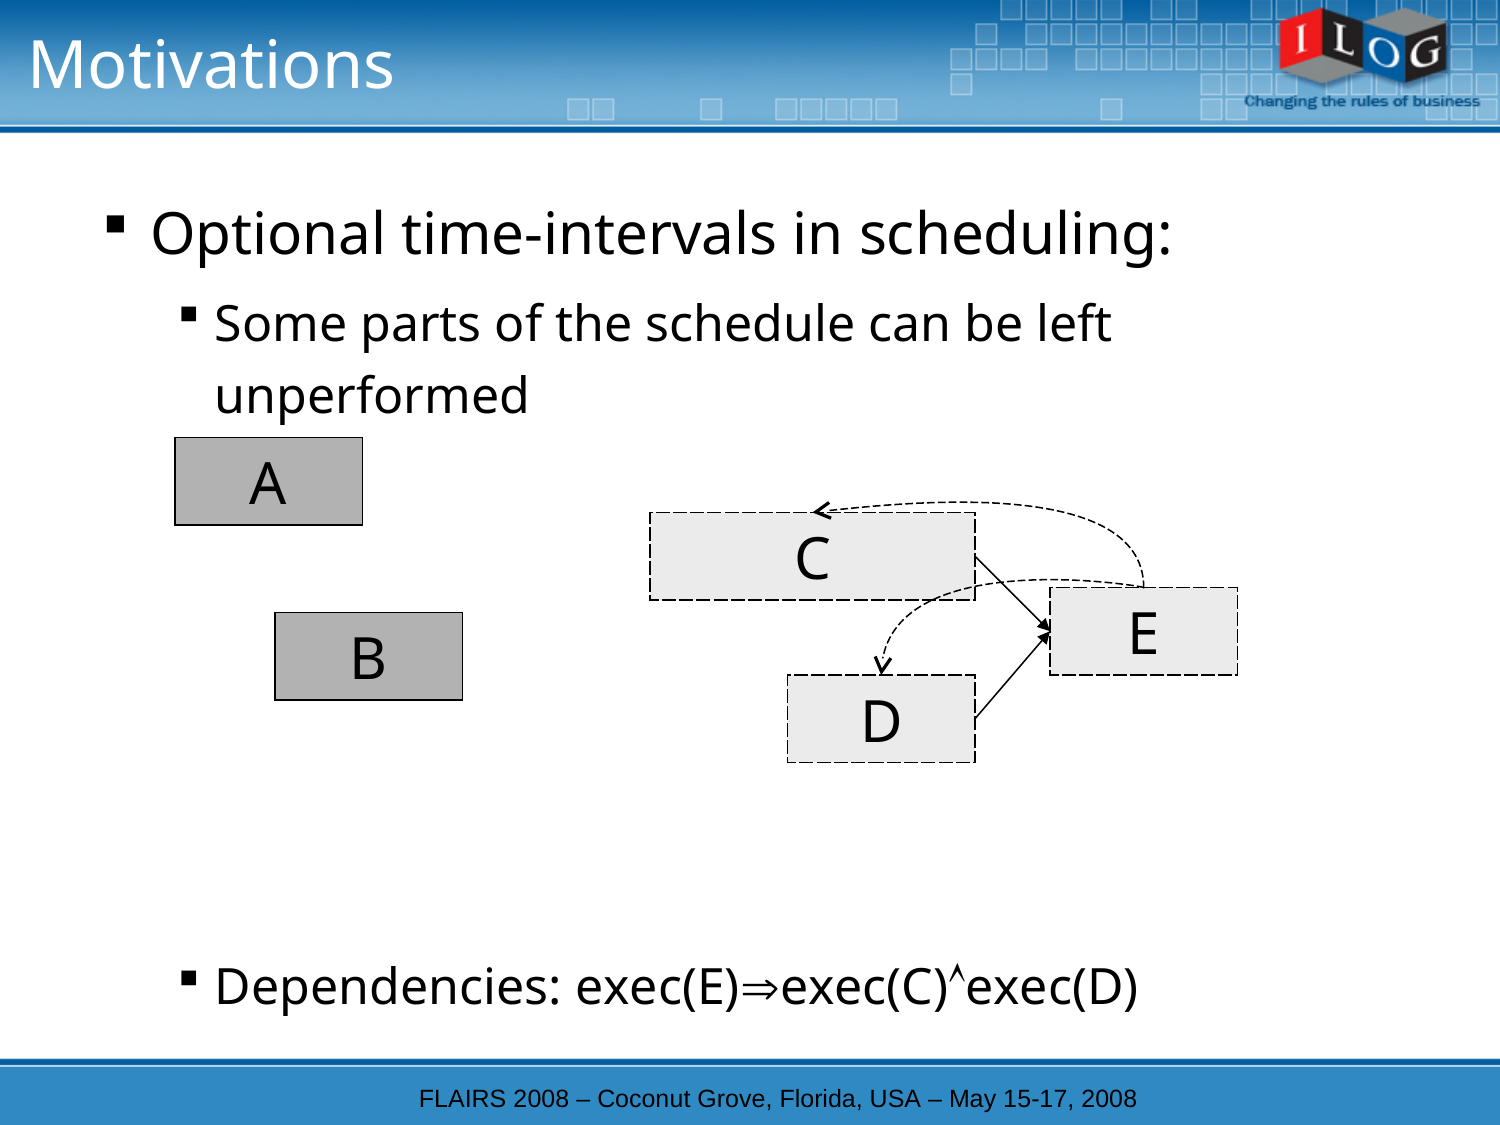

# Motivations
Optional time-intervals in scheduling:
Some parts of the schedule can be left unperformed
Dependencies: exec(E)exec(C)exec(D)
A
C
E
B
D
9
© ILOG, All rights reserved